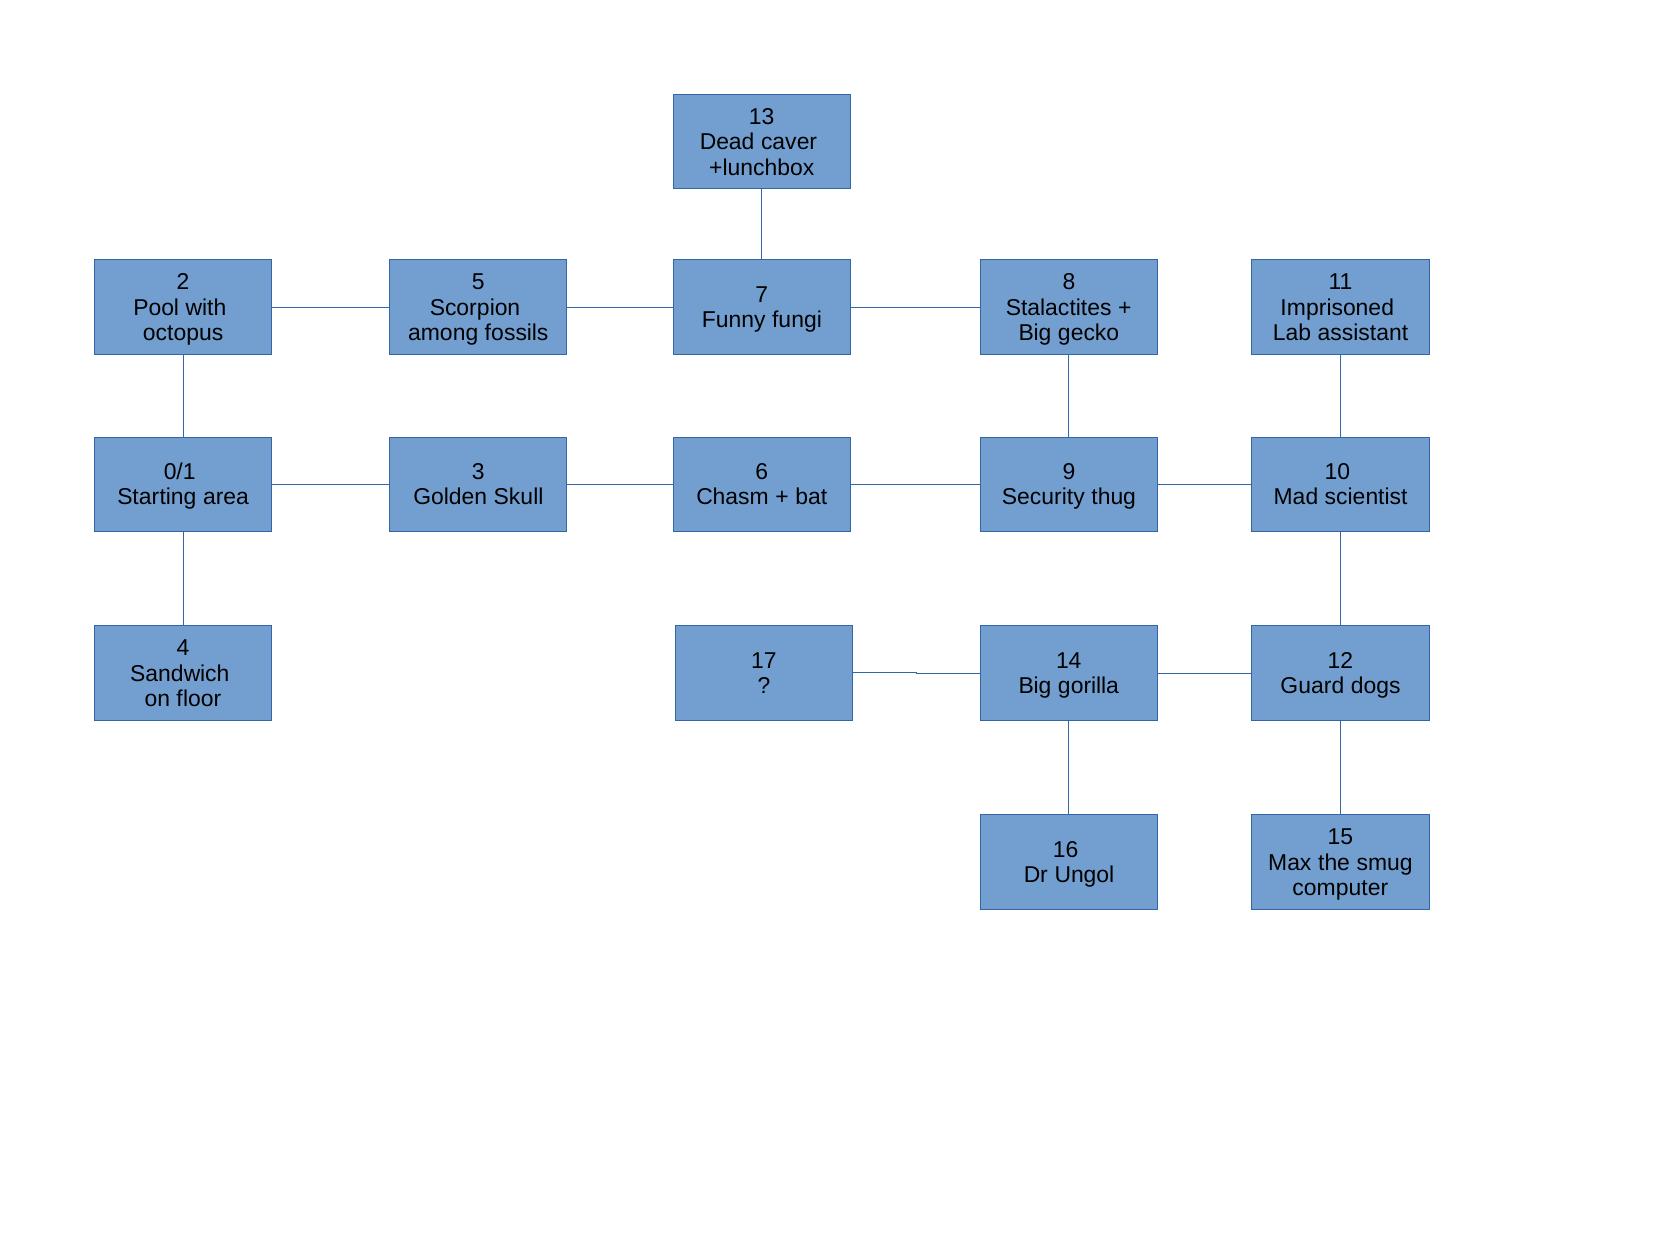

13
Dead caver
+lunchbox
2
Pool with
octopus
5
Scorpion
among fossils
7
Funny fungi
8
Stalactites +
Big gecko
11
Imprisoned
Lab assistant
0/1
Starting area
3
Golden Skull
6
Chasm + bat
9
Security thug
10
Mad scientist
17
?
4
Sandwich
on floor
14
Big gorilla
12
Guard dogs
16
Dr Ungol
15
Max the smug
computer